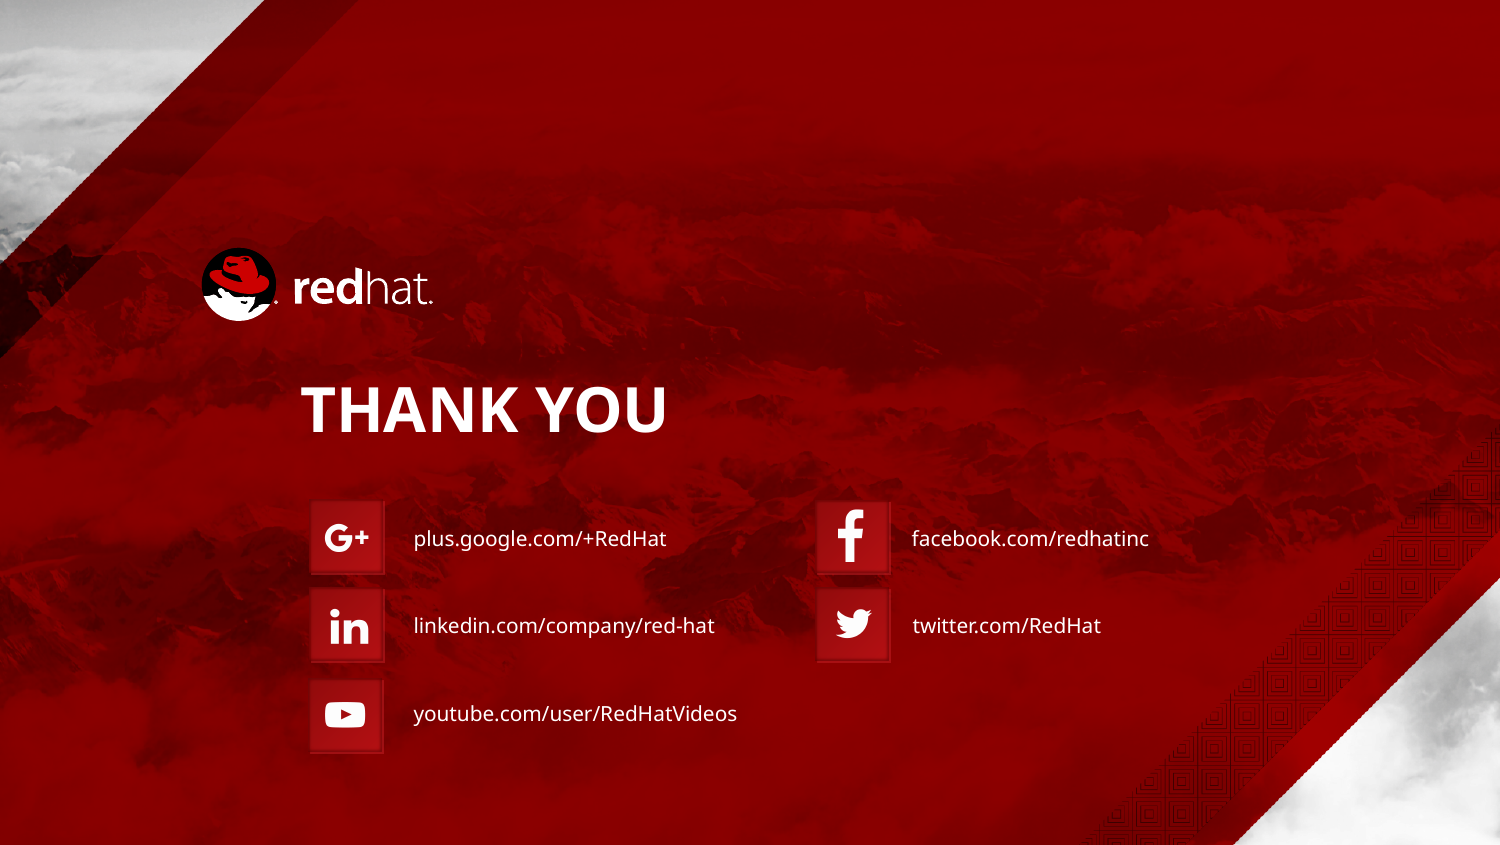

# THANK YOU
plus.google.com/+RedHat
facebook.com/redhatinc
twitter.com/RedHat
linkedin.com/company/red-hat
youtube.com/user/RedHatVideos
Open vSwitch 2018 Fall Conference
13